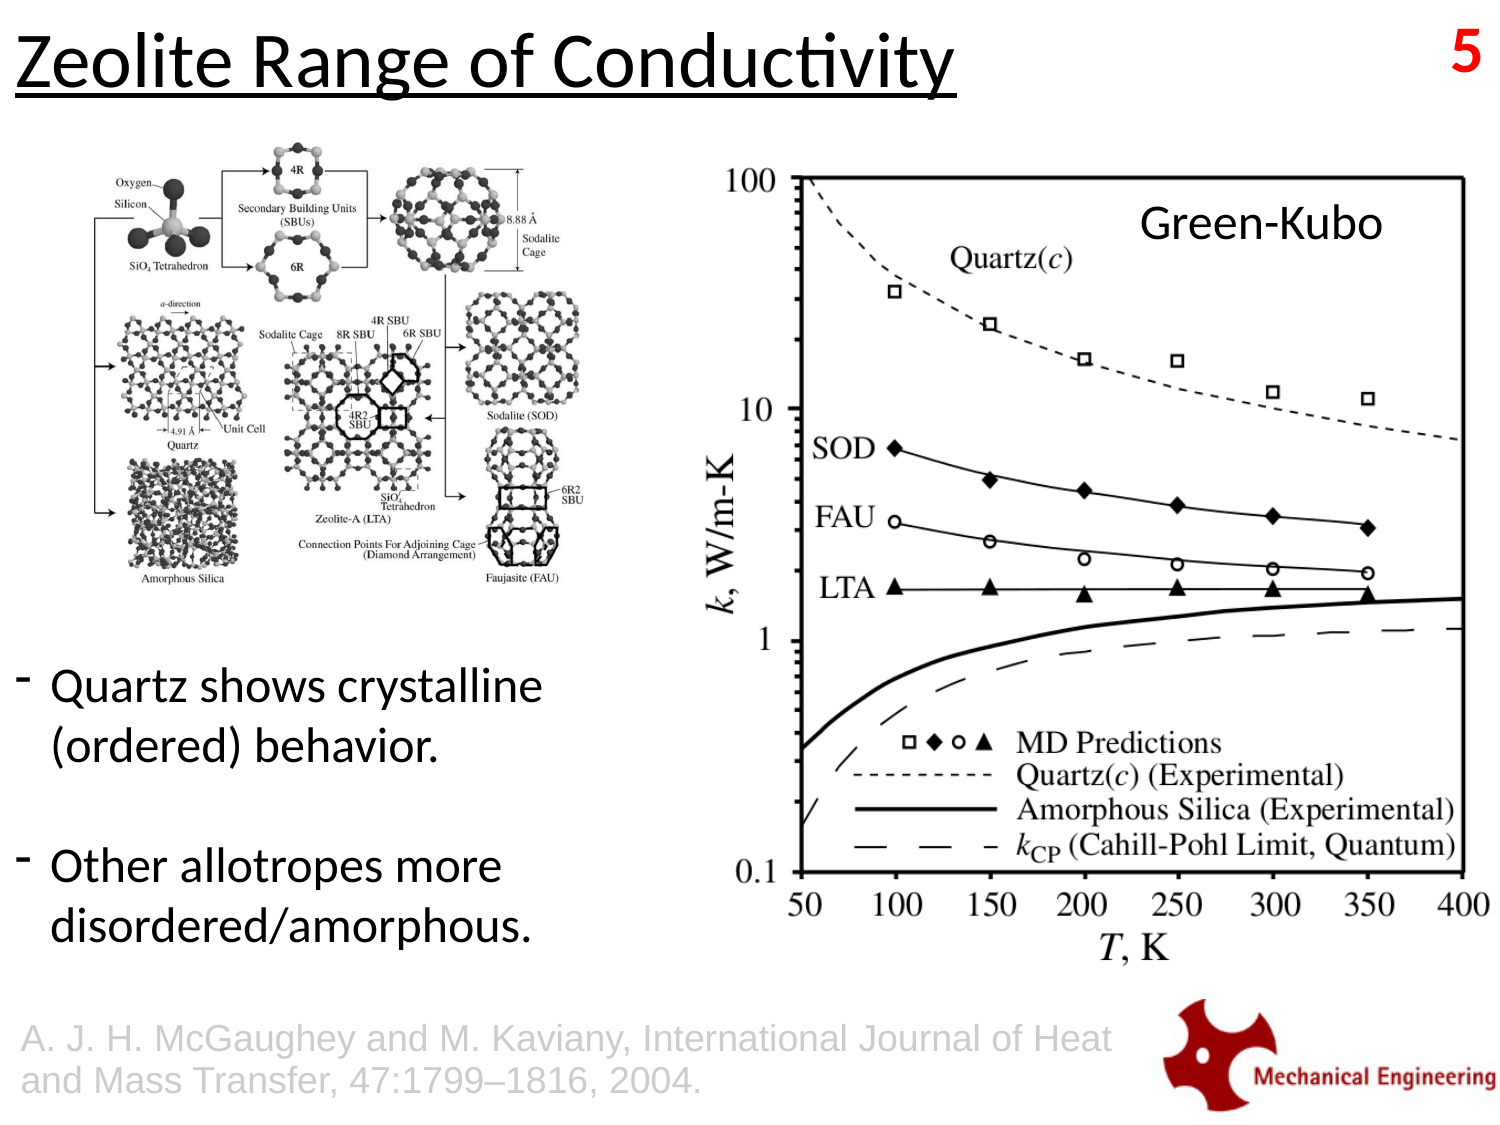

# Zeolite Range of Conductivity
5
Green-Kubo
Quartz shows crystalline (ordered) behavior.
Other allotropes more disordered/amorphous.
A. J. H. McGaughey and M. Kaviany, International Journal of Heat and Mass Transfer, 47:1799–1816, 2004.